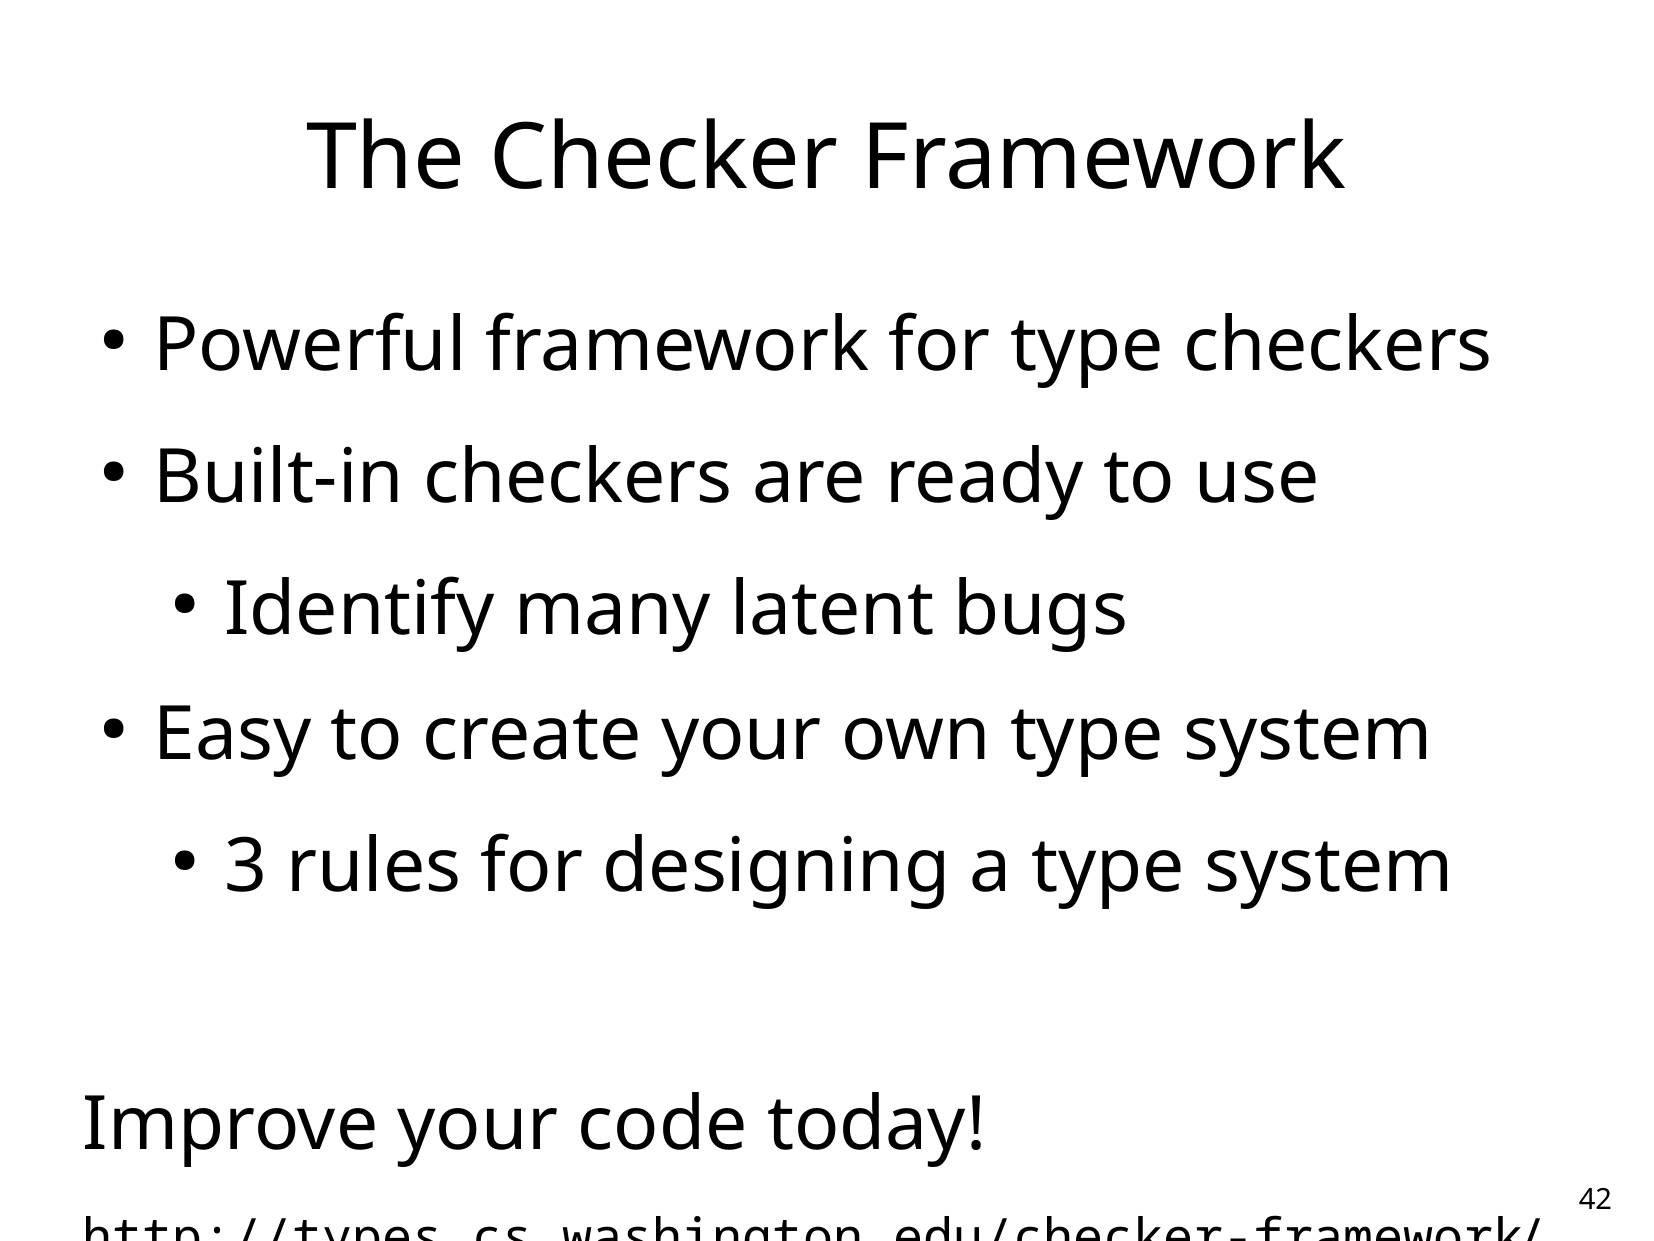

# The Checker Framework
Powerful framework for type checkers
Built-in checkers are ready to use
Identify many latent bugs
Easy to create your own type system
3 rules for designing a type system
Improve your code today!
http://types.cs.washington.edu/checker-framework/
42